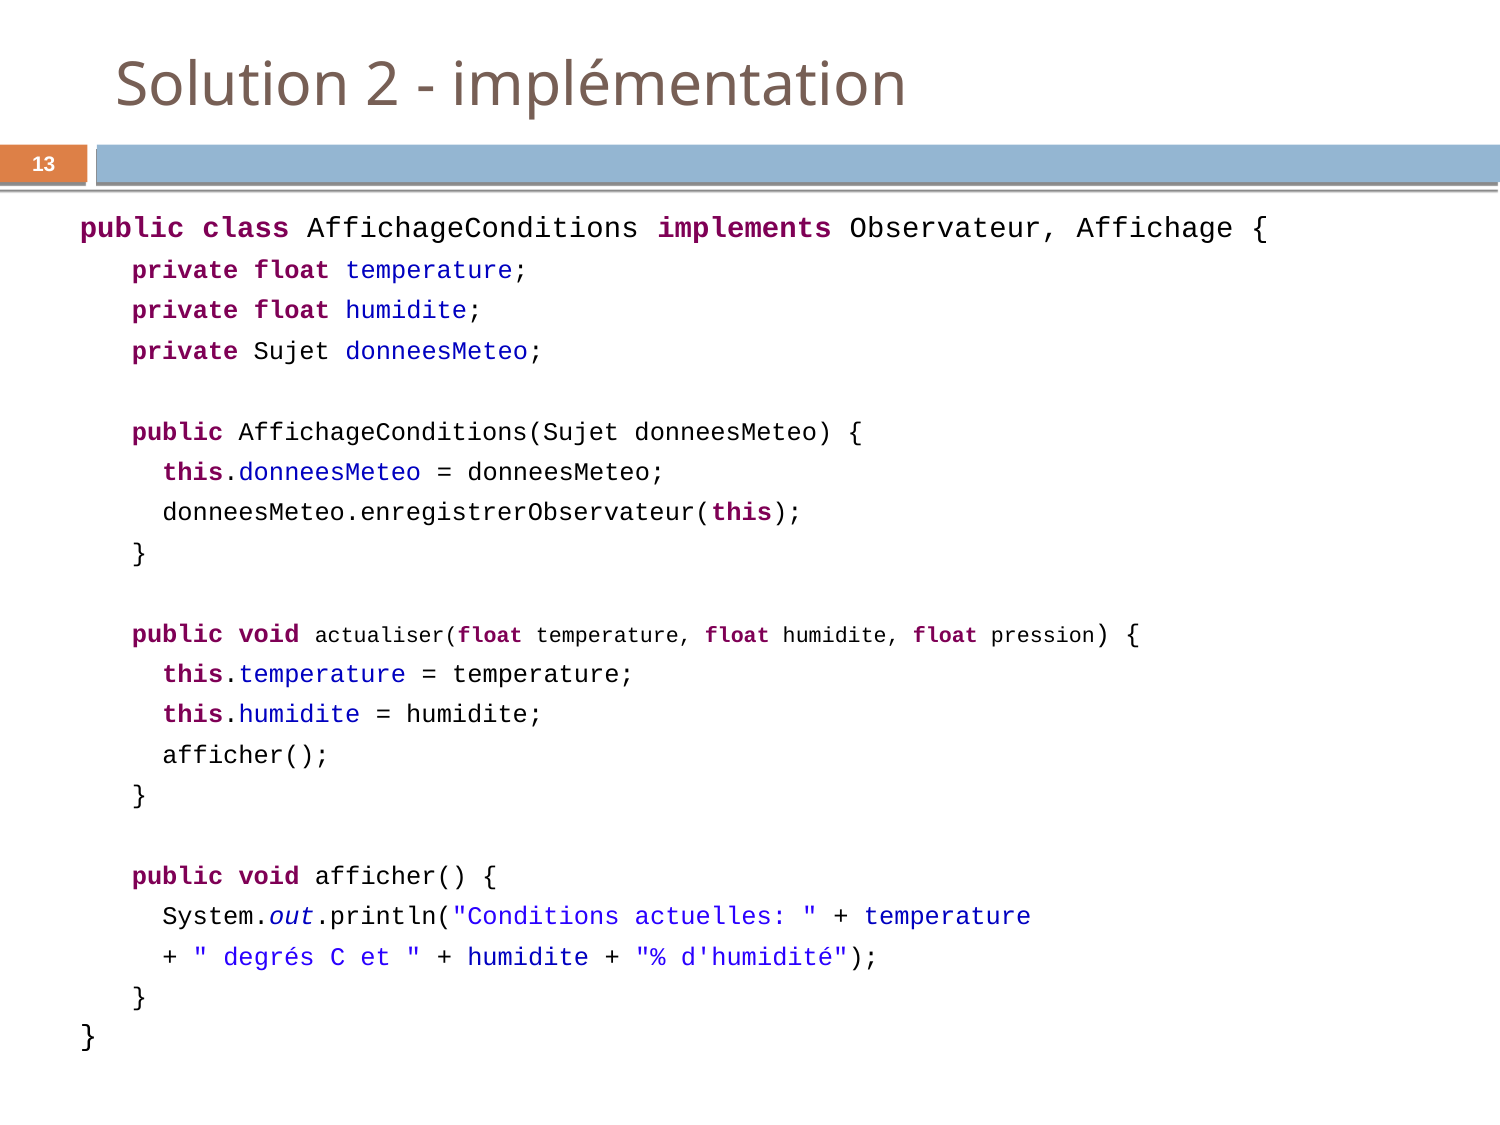

# Solution 2 - implémentation
public class AffichageConditions implements Observateur, Affichage {
private float temperature;
private float humidite;
private Sujet donneesMeteo;
public AffichageConditions(Sujet donneesMeteo) {
 this.donneesMeteo = donneesMeteo;
 donneesMeteo.enregistrerObservateur(this);
}
public void actualiser(float temperature, float humidite, float pression) {
 this.temperature = temperature;
 this.humidite = humidite;
 afficher();
}
public void afficher() {
 System.out.println("Conditions actuelles: " + temperature
 + " degrés C et " + humidite + "% d'humidité");
}
}